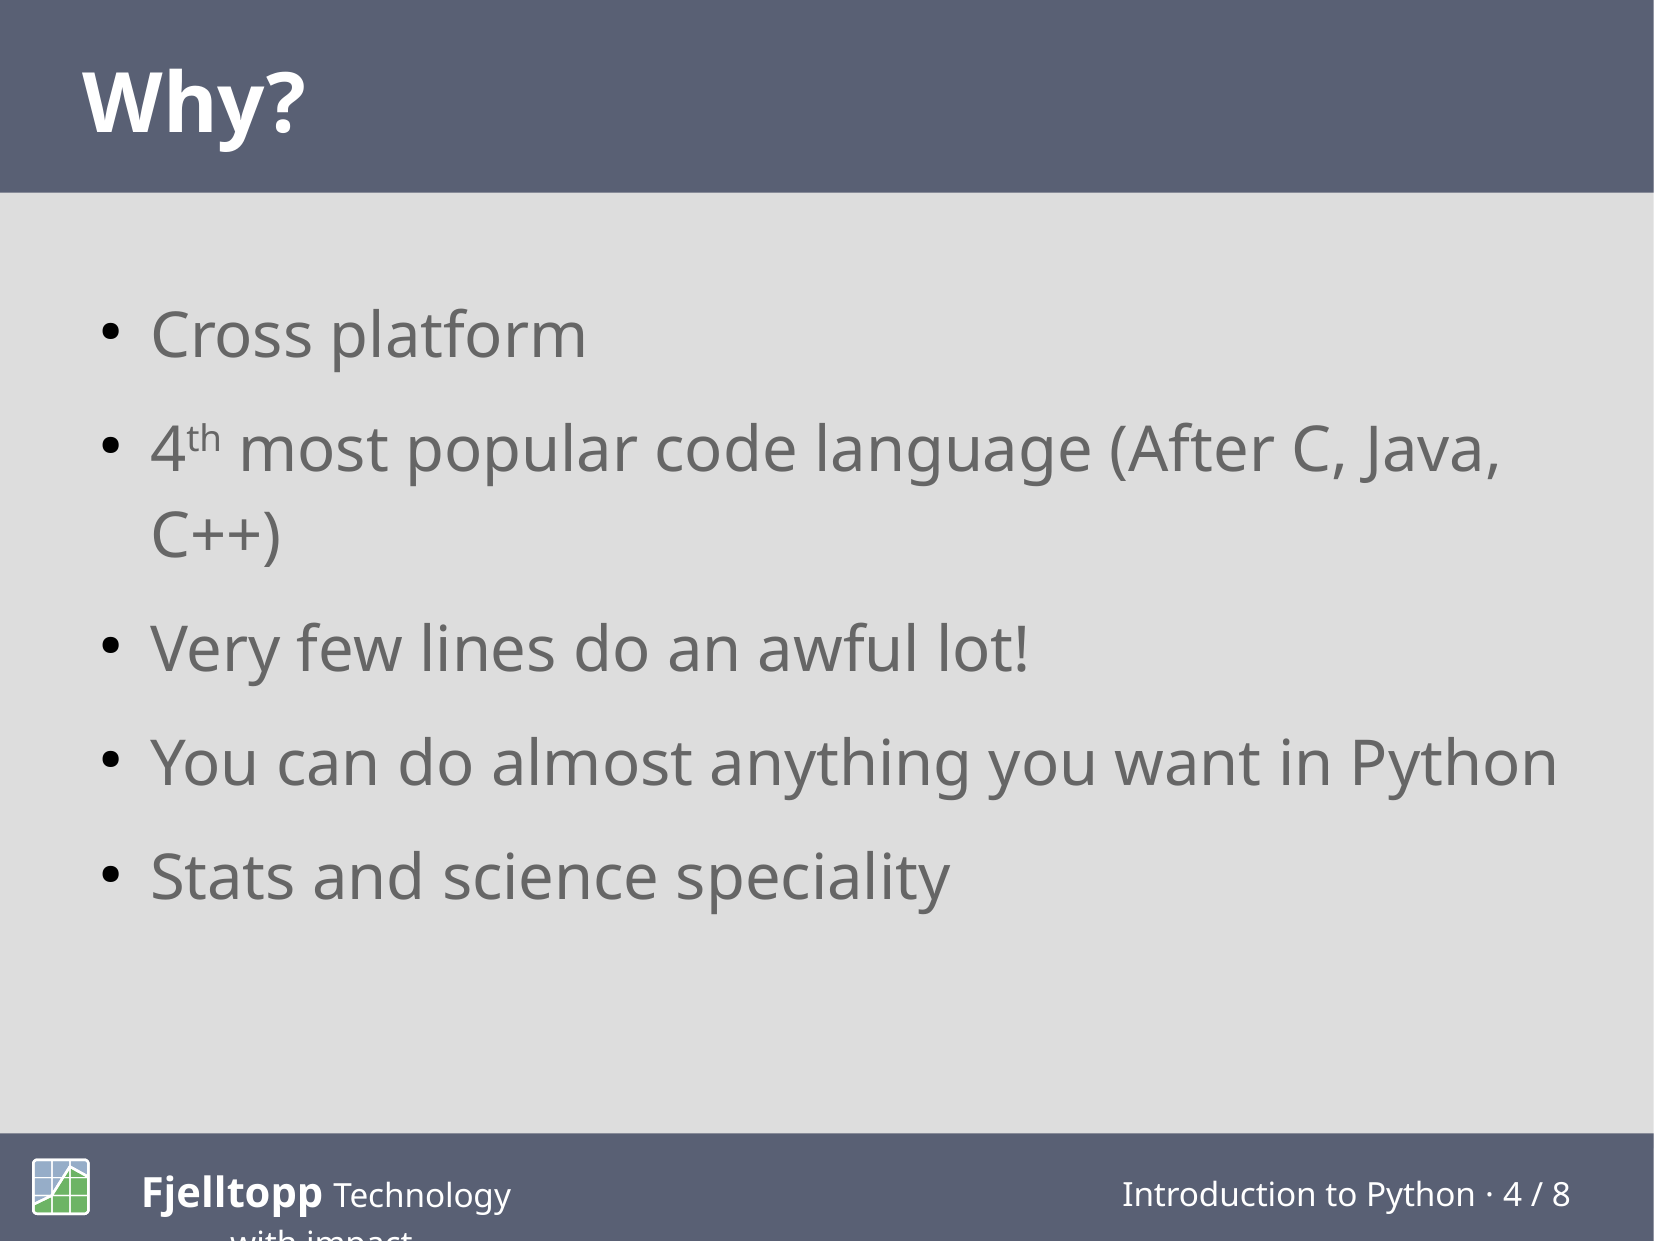

# Why?
Cross platform
4th most popular code language (After C, Java, C++)
Very few lines do an awful lot!
You can do almost anything you want in Python
Stats and science speciality
4